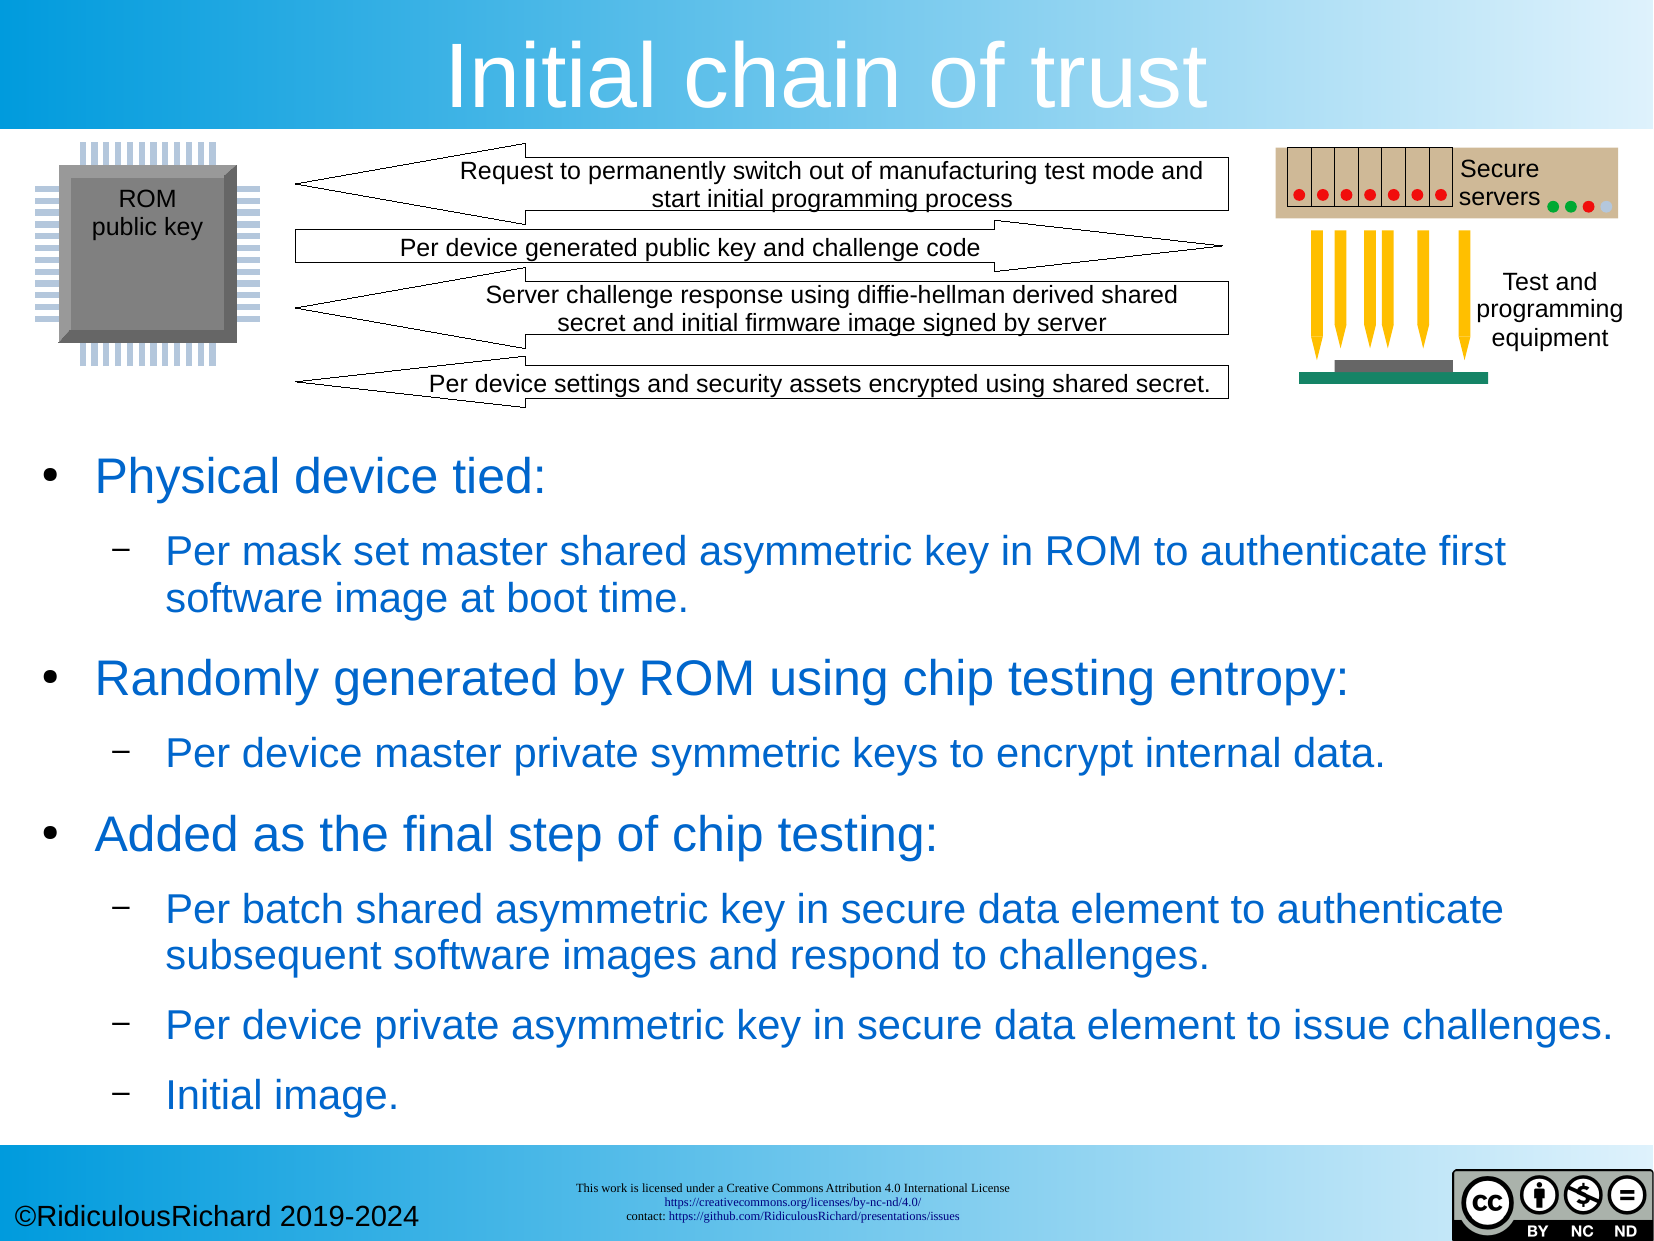

# Initial chain of trust
Request to permanently switch out of manufacturing test mode and start initial programming process
Secure servers
ROM public key
Per device generated public key and challenge code
Test and programming equipment
Server challenge response using diffie-hellman derived shared secret and initial firmware image signed by server
Per device settings and security assets encrypted using shared secret.
Physical device tied:
Per mask set master shared asymmetric key in ROM to authenticate first software image at boot time.
Randomly generated by ROM using chip testing entropy:
Per device master private symmetric keys to encrypt internal data.
Added as the final step of chip testing:
Per batch shared asymmetric key in secure data element to authenticate subsequent software images and respond to challenges.
Per device private asymmetric key in secure data element to issue challenges.
Initial image.